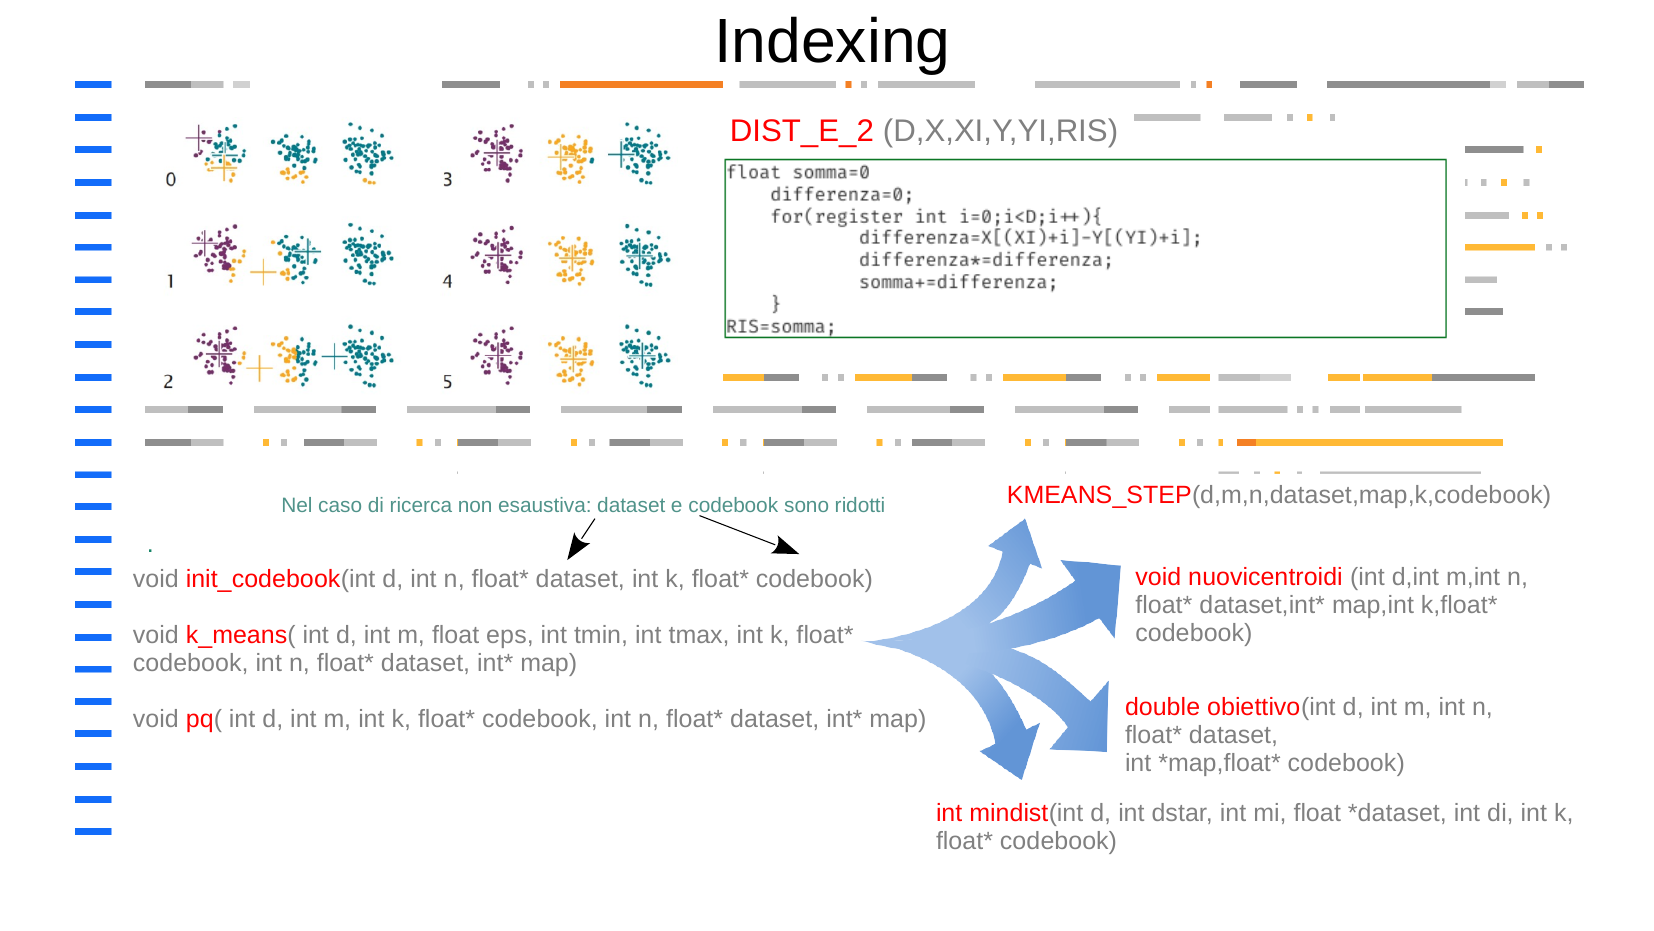

# Indexing
DIST_E_2 (D,X,XI,Y,YI,RIS)
void init_codebook(int d, int n, float* dataset, int k, float* codebook)
void k_means( int d, int m, float eps, int tmin, int tmax, int k, float*
codebook, int n, float* dataset, int* map)
void pq( int d, int m, int k, float* codebook, int n, float* dataset, int* map)
KMEANS_STEP(d,m,n,dataset,map,k,codebook)
Nel caso di ricerca non esaustiva: dataset e codebook sono ridotti
.
void nuovicentroidi (int d,int m,int n, float* dataset,int* map,int k,float* codebook)
double obiettivo(int d, int m, int n,
float* dataset,
int *map,float* codebook)
int mindist(int d, int dstar, int mi, float *dataset, int di, int k, float* codebook)